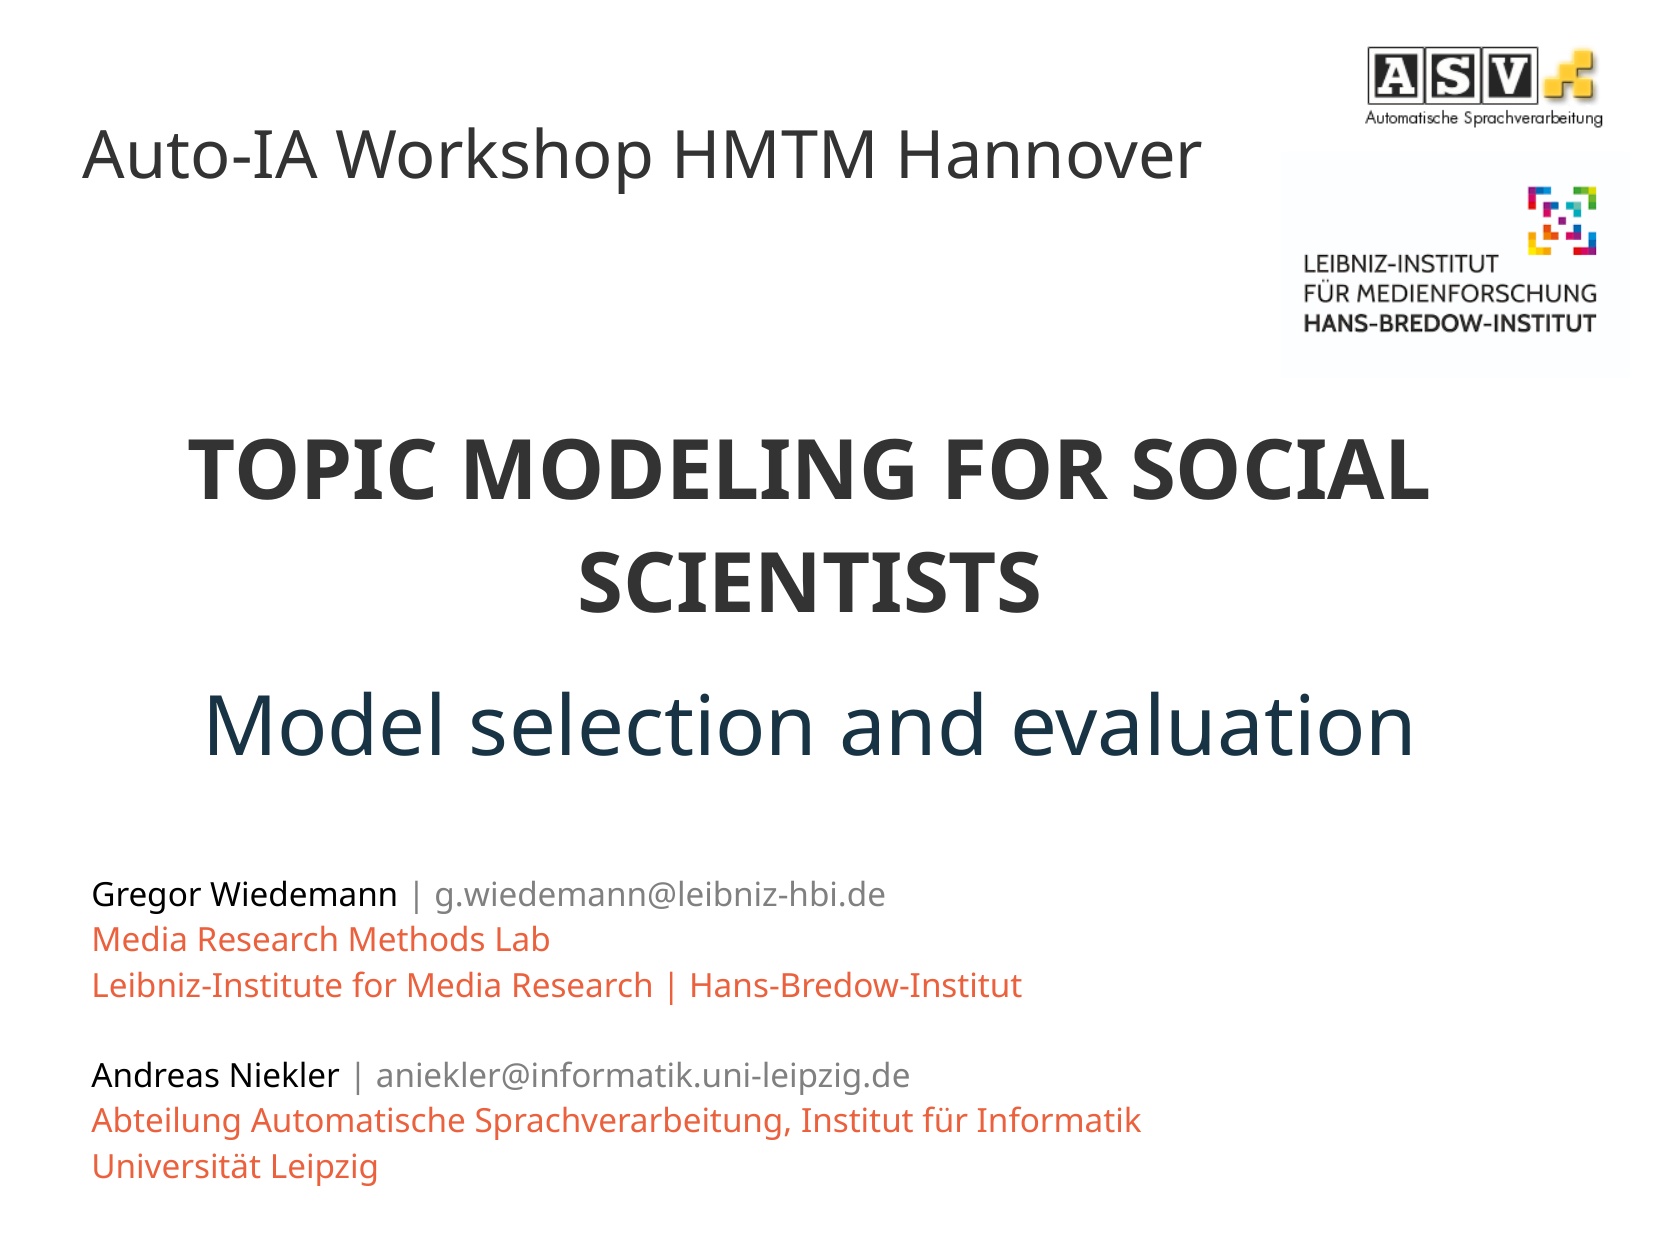

# Auto-IA Workshop HMTM Hannover
TOPIC MODELING FOR SOCIAL SCIENTISTS
Model selection and evaluation
Gregor Wiedemann | g.wiedemann@leibniz-hbi.de
Media Research Methods Lab
Leibniz-Institute for Media Research | Hans-Bredow-Institut
Andreas Niekler | aniekler@informatik.uni-leipzig.de
Abteilung Automatische Sprachverarbeitung, Institut für Informatik
Universität Leipzig